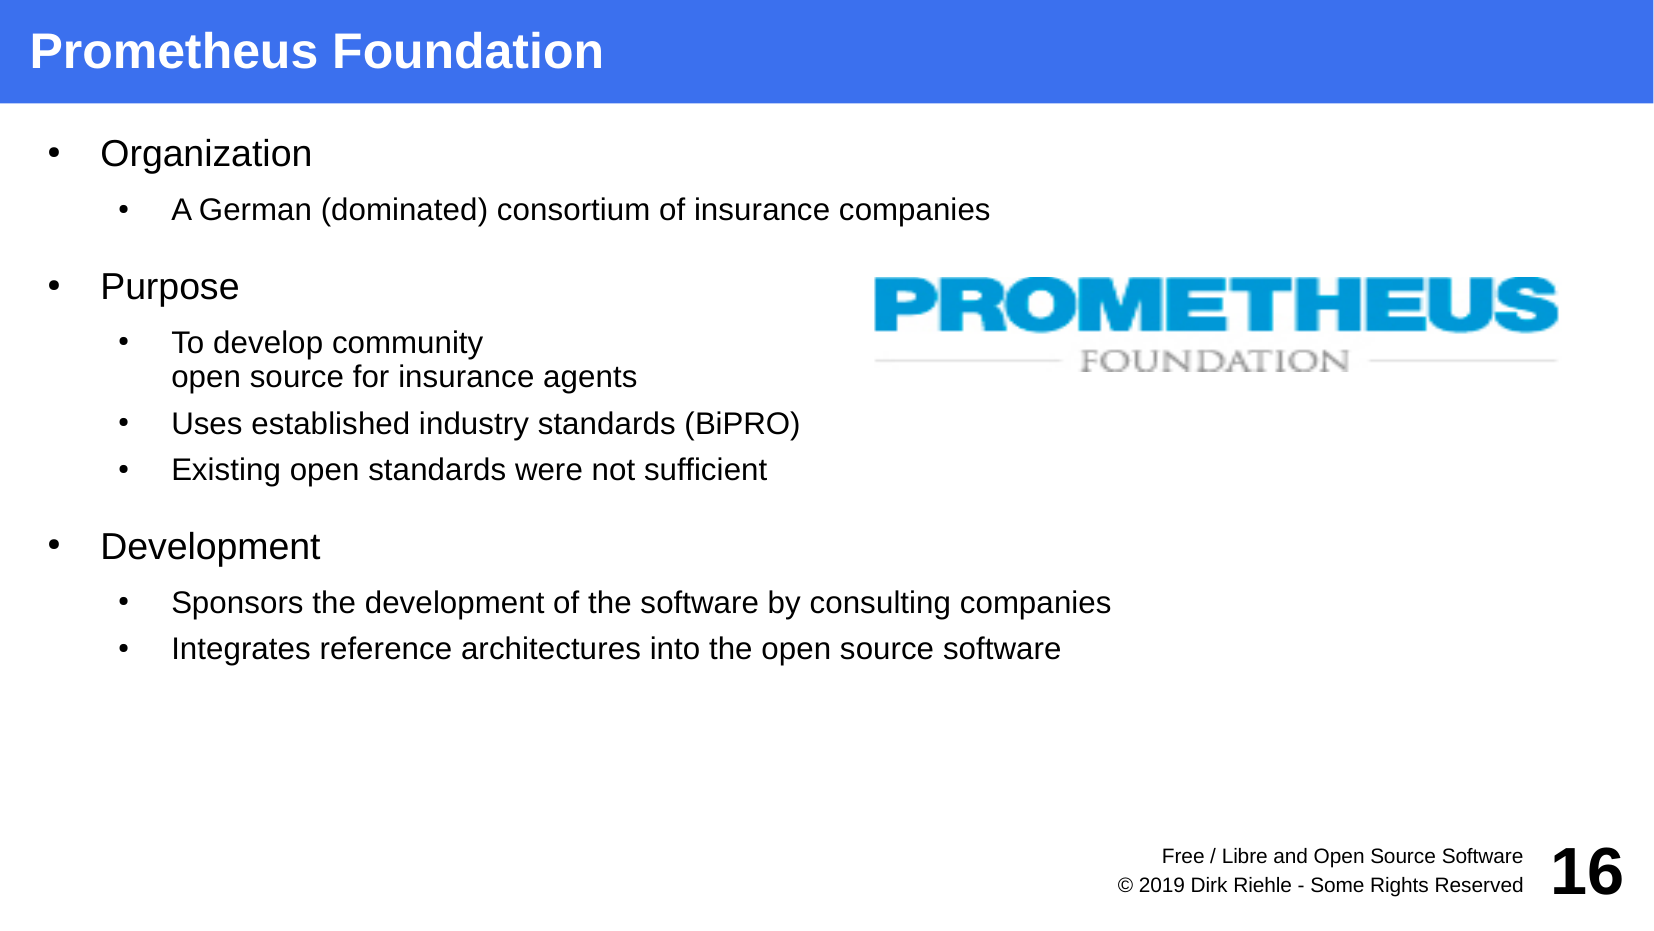

# Prometheus Foundation
Organization
A German (dominated) consortium of insurance companies
Purpose
To develop community
open source for insurance agents
Uses established industry standards (BiPRO)
Existing open standards were not sufficient
Development
Sponsors the development of the software by consulting companies
Integrates reference architectures into the open source software
Free / Libre and Open Source Software
16
© 2019 Dirk Riehle - Some Rights Reserved